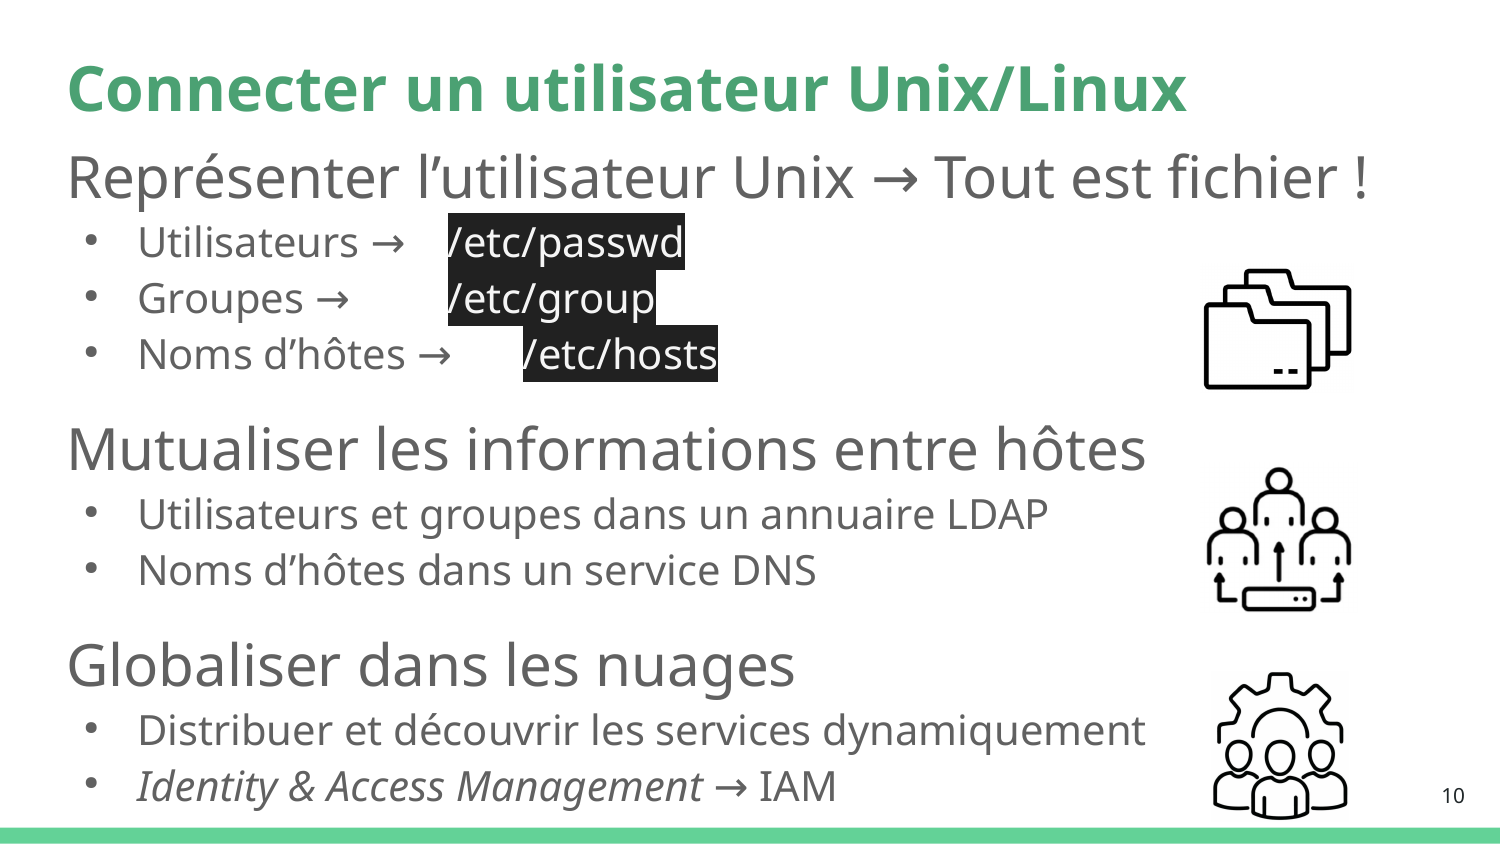

# Connecter un utilisateur Unix/Linux
Représenter l’utilisateur Unix → Tout est fichier !
Utilisateurs →	 /etc/passwd
Groupes →		 /etc/group
Noms d’hôtes →	 /etc/hosts
Mutualiser les informations entre hôtes
Utilisateurs et groupes dans un annuaire LDAP
Noms d’hôtes dans un service DNS
Globaliser dans les nuages
Distribuer et découvrir les services dynamiquement
Identity & Access Management → IAM